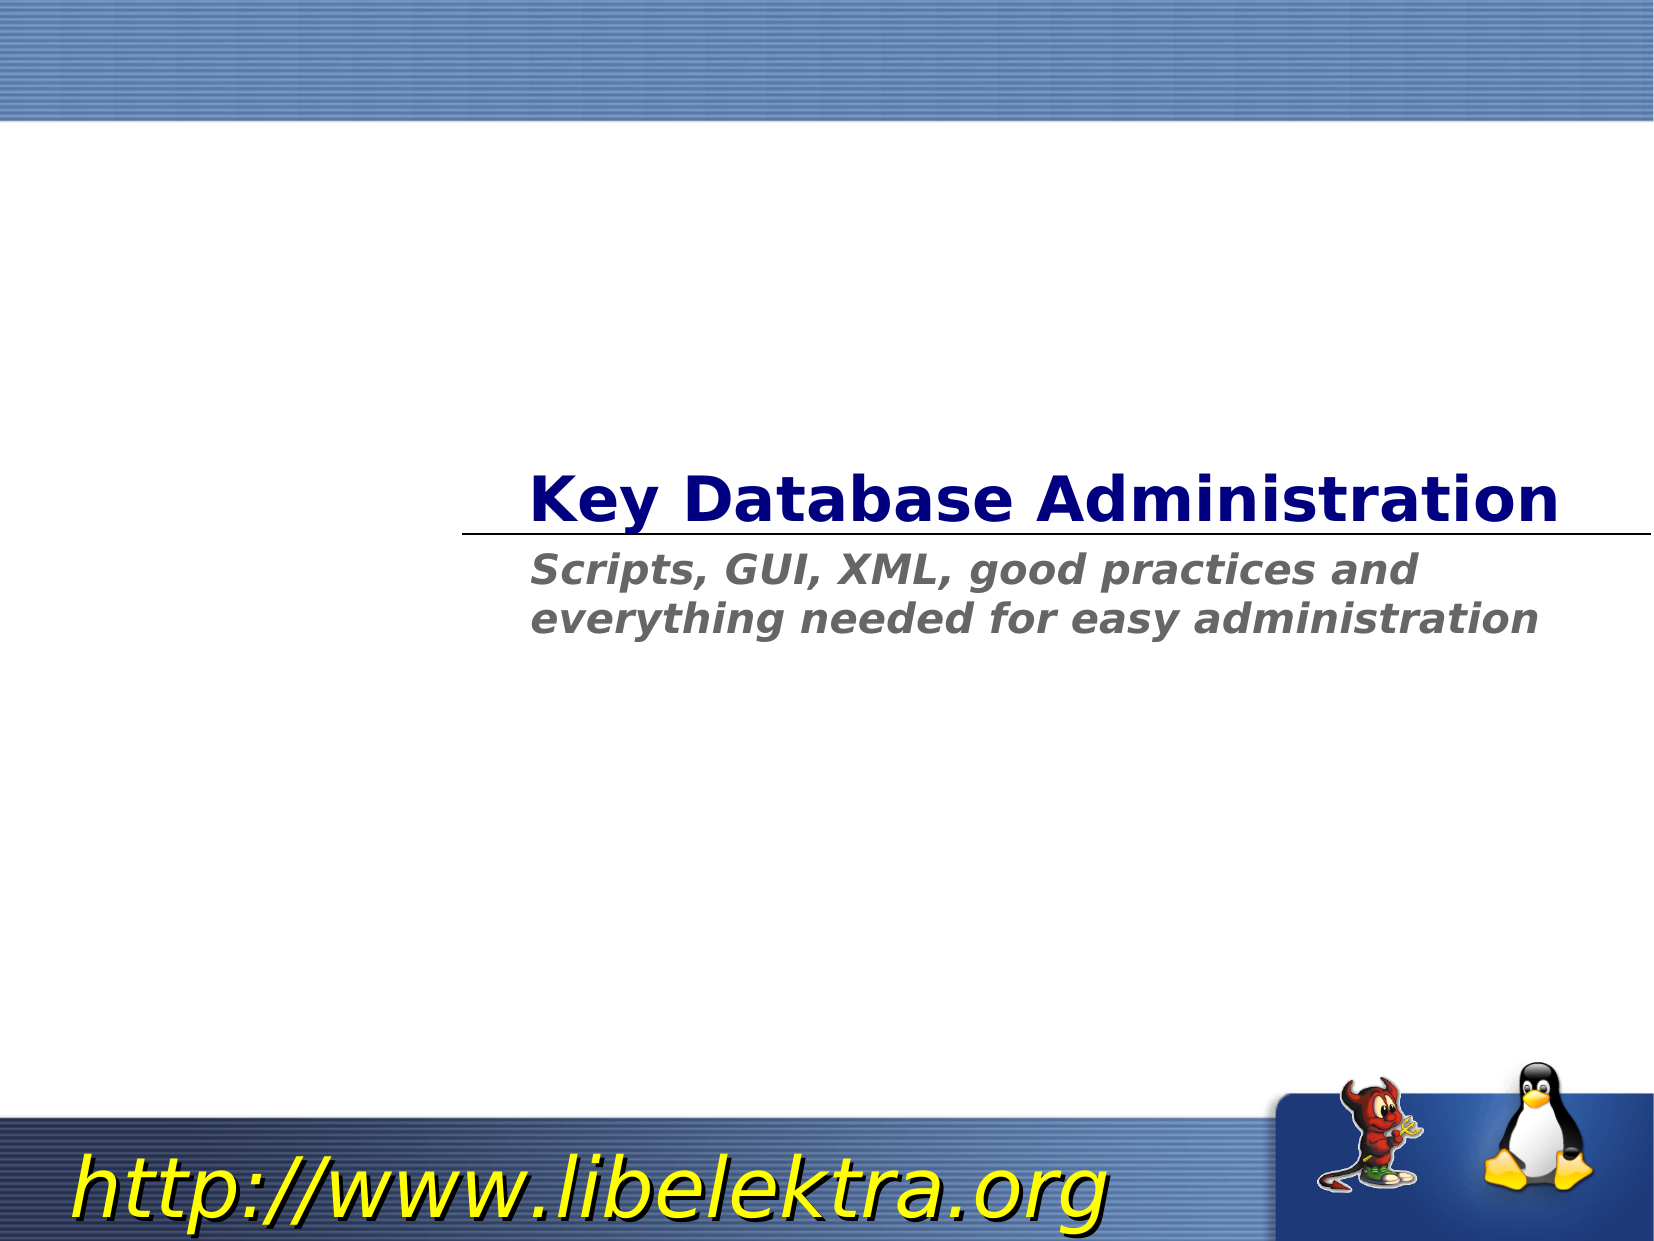

Key Database Administration
Scripts, GUI, XML, good practices and everything needed for easy administration